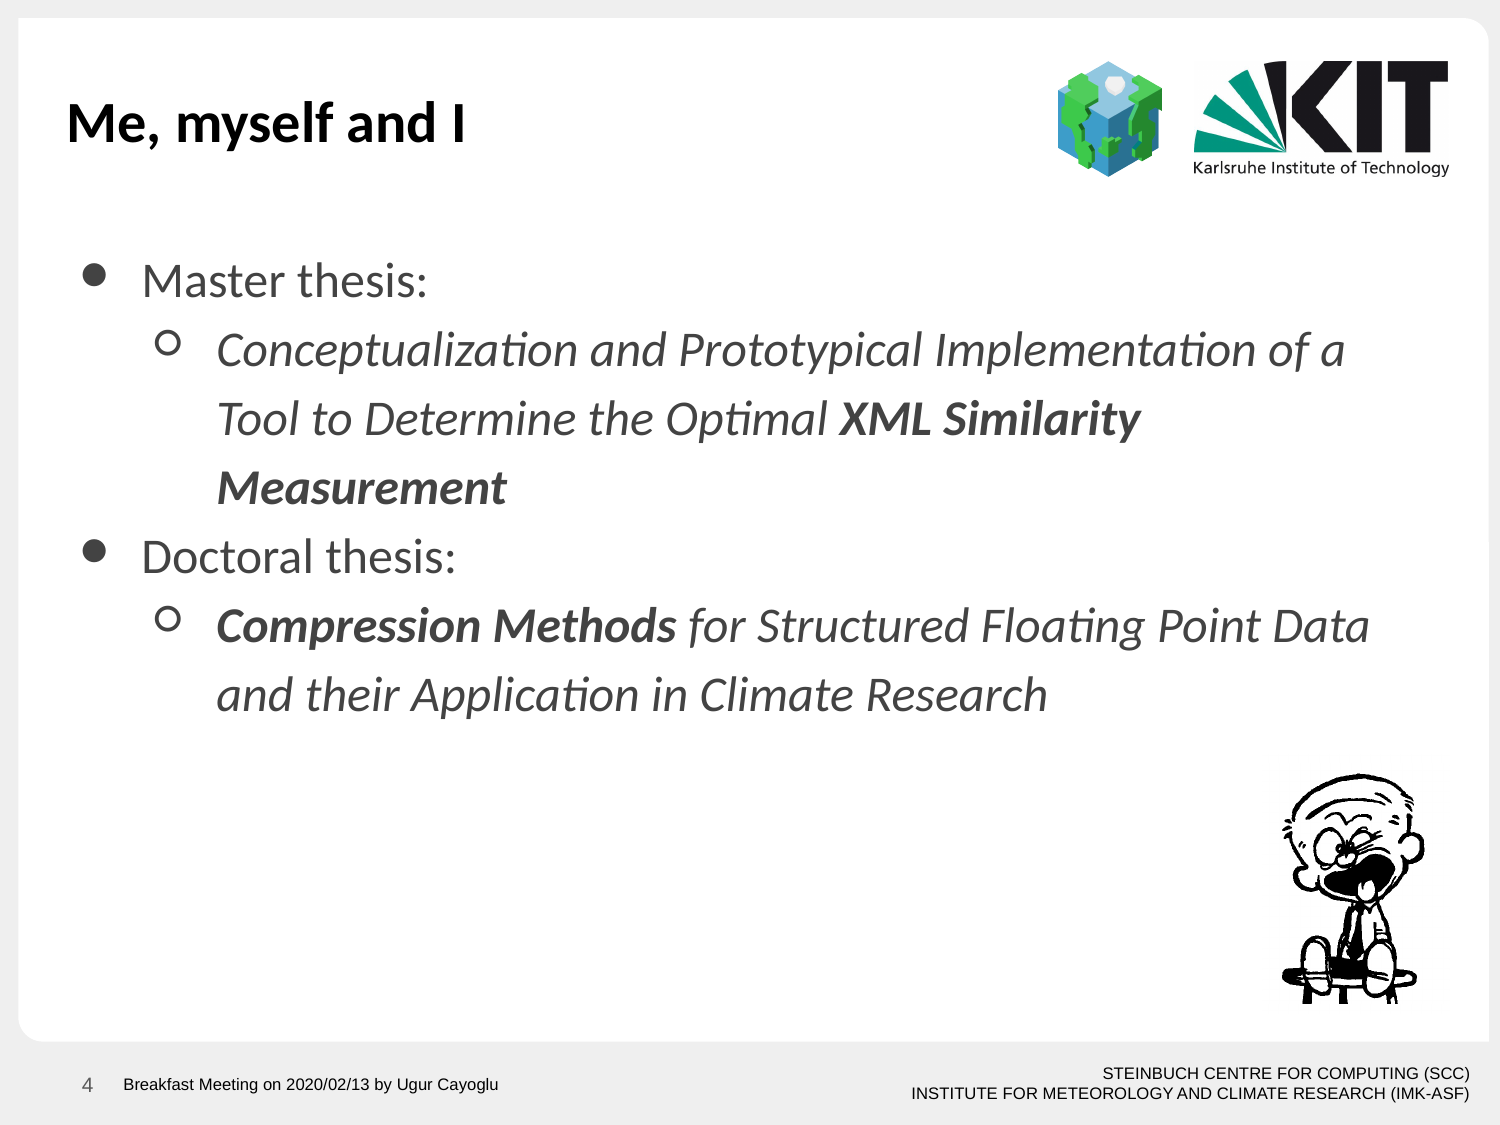

# Me, myself and I
Master thesis:
Conceptualization and Prototypical Implementation of a Tool to Determine the Optimal XML Similarity Measurement
Doctoral thesis:
Compression Methods for Structured Floating Point Data and their Application in Climate Research
STEINBUCH CENTRE FOR COMPUTING (SCC)
INSTITUTE FOR METEOROLOGY AND CLIMATE RESEARCH (IMK-ASF)
Breakfast Meeting on 2020/02/13 by Ugur Cayoglu